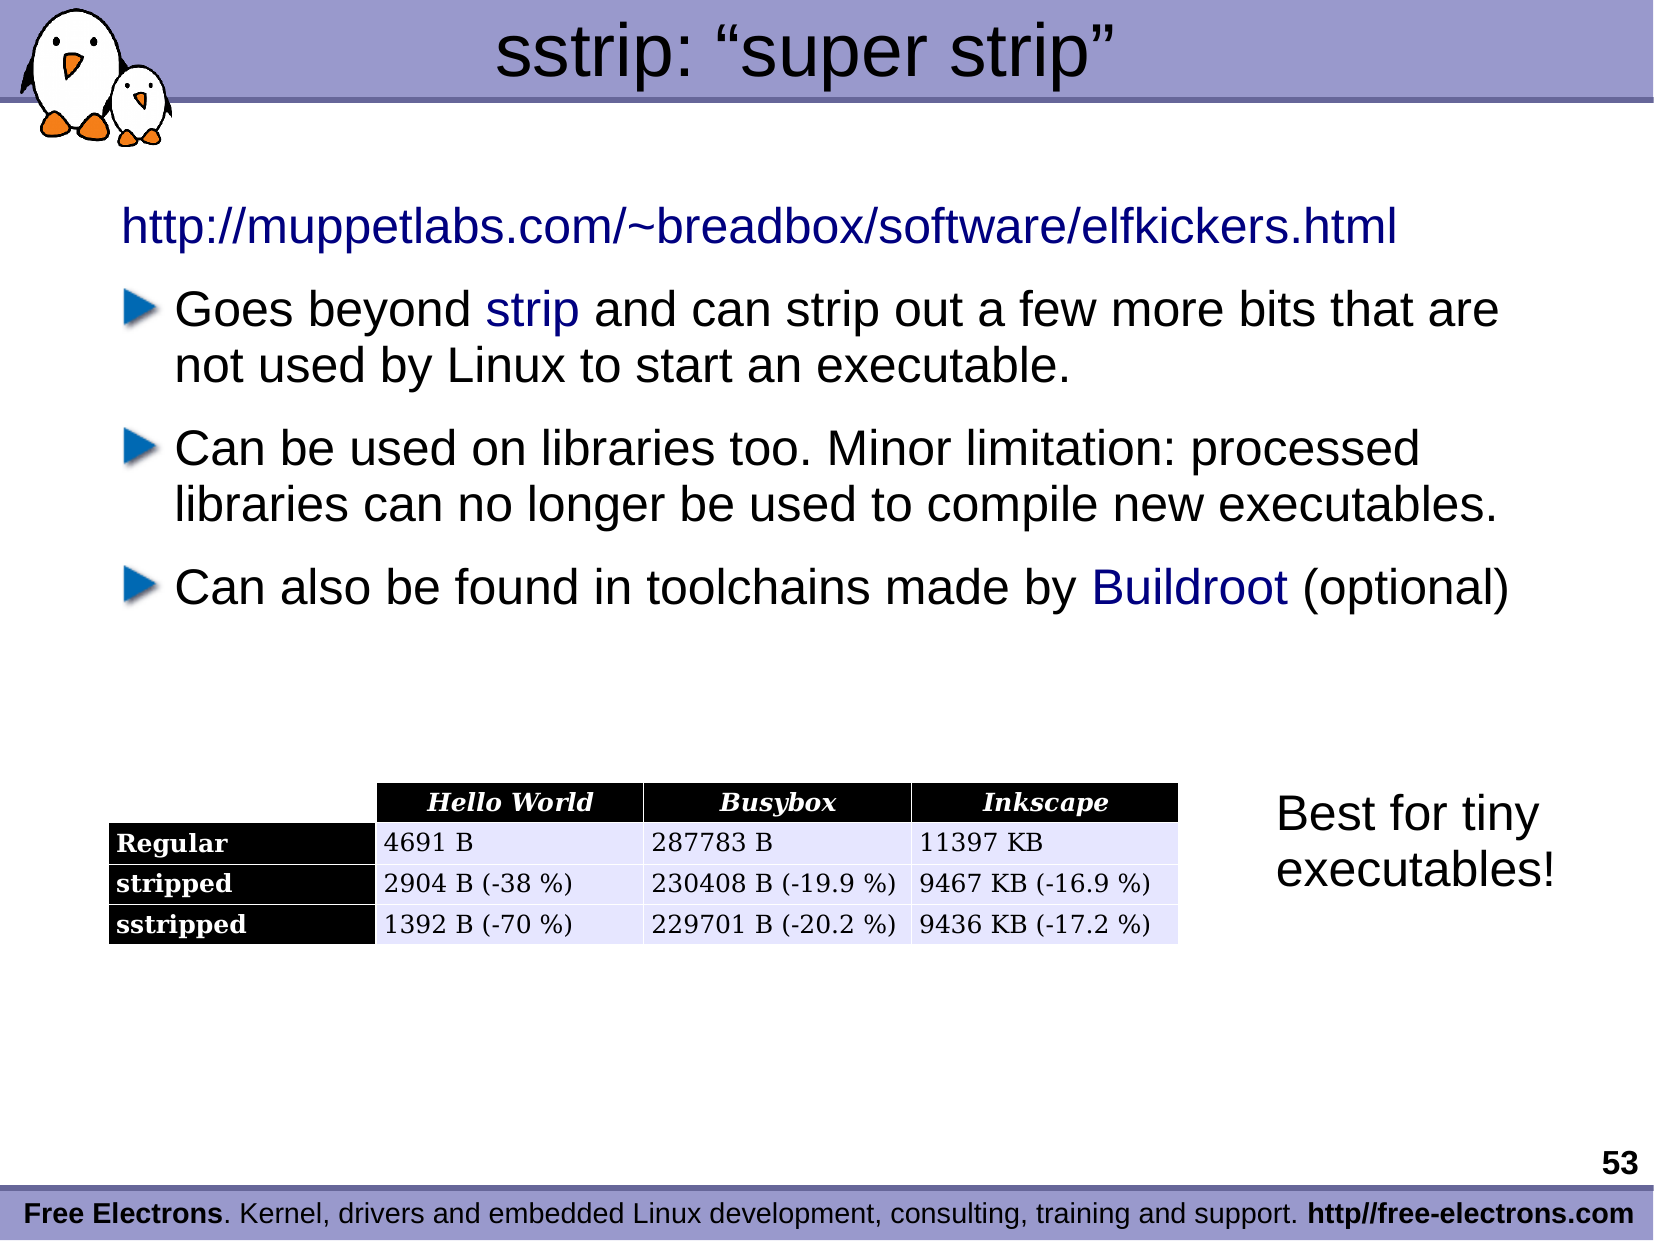

# sstrip: “super strip”
http://muppetlabs.com/~breadbox/software/elfkickers.html
Goes beyond strip and can strip out a few more bits that are not used by Linux to start an executable.
Can be used on libraries too. Minor limitation: processed libraries can no longer be used to compile new executables.
Can also be found in toolchains made by Buildroot (optional)
Best for tiny
executables!